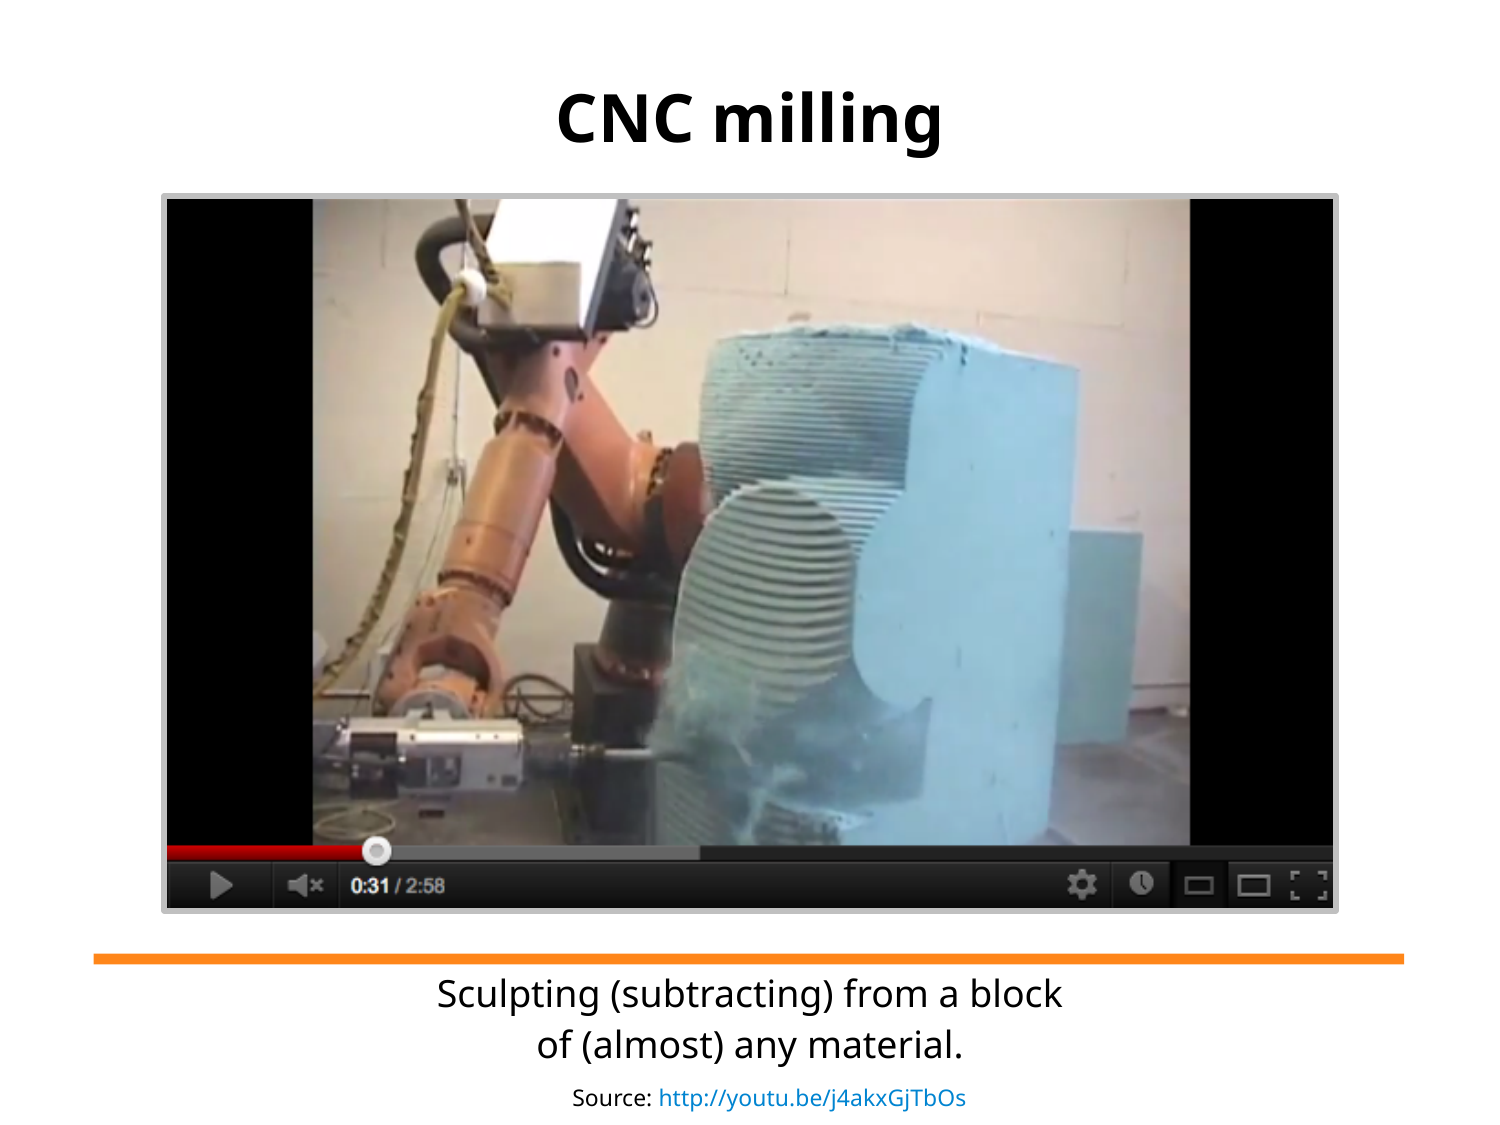

# CNC milling
Sculpting (subtracting) from a block of (almost) any material.
Source: http://youtu.be/j4akxGjTbOs